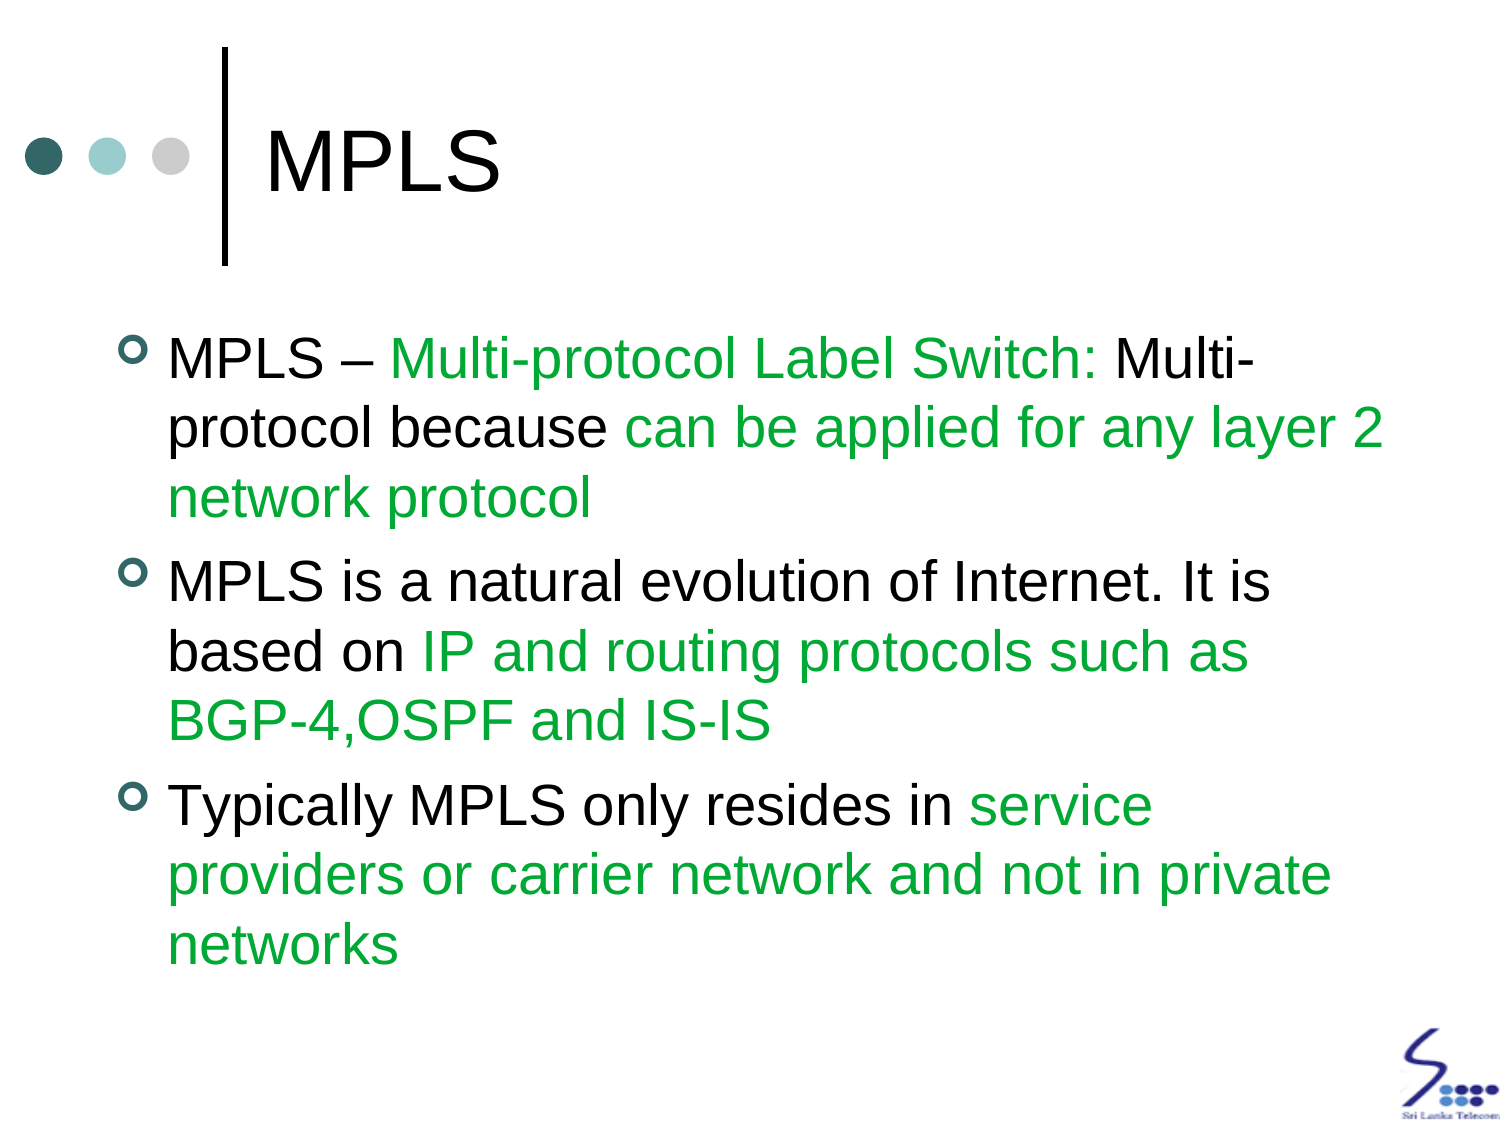

# MPLS
MPLS – Multi-protocol Label Switch: Multi-protocol because can be applied for any layer 2 network protocol
MPLS is a natural evolution of Internet. It is based on IP and routing protocols such as BGP-4,OSPF and IS-IS
Typically MPLS only resides in service providers or carrier network and not in private networks